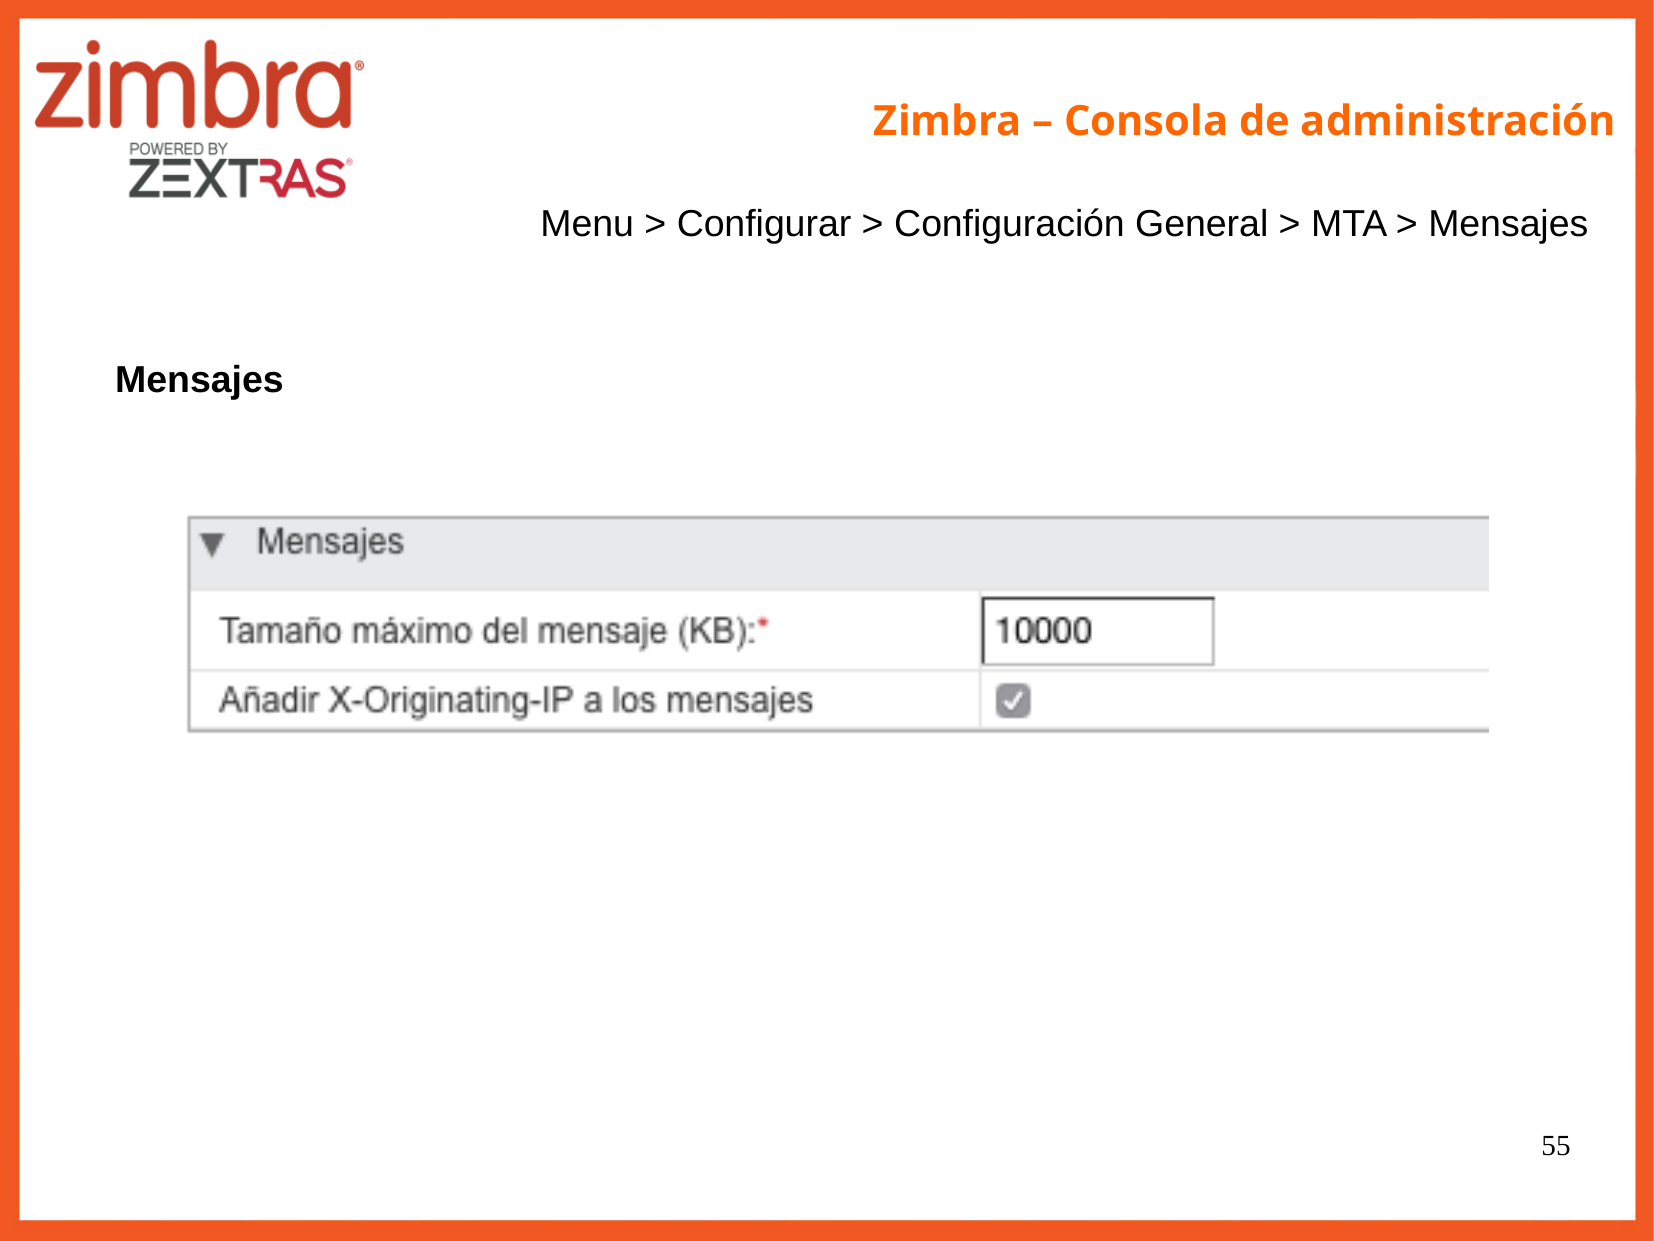

Zimbra – Consola de administración
Menu > Configurar > Configuración General > MTA > Mensajes
Mensajes
55